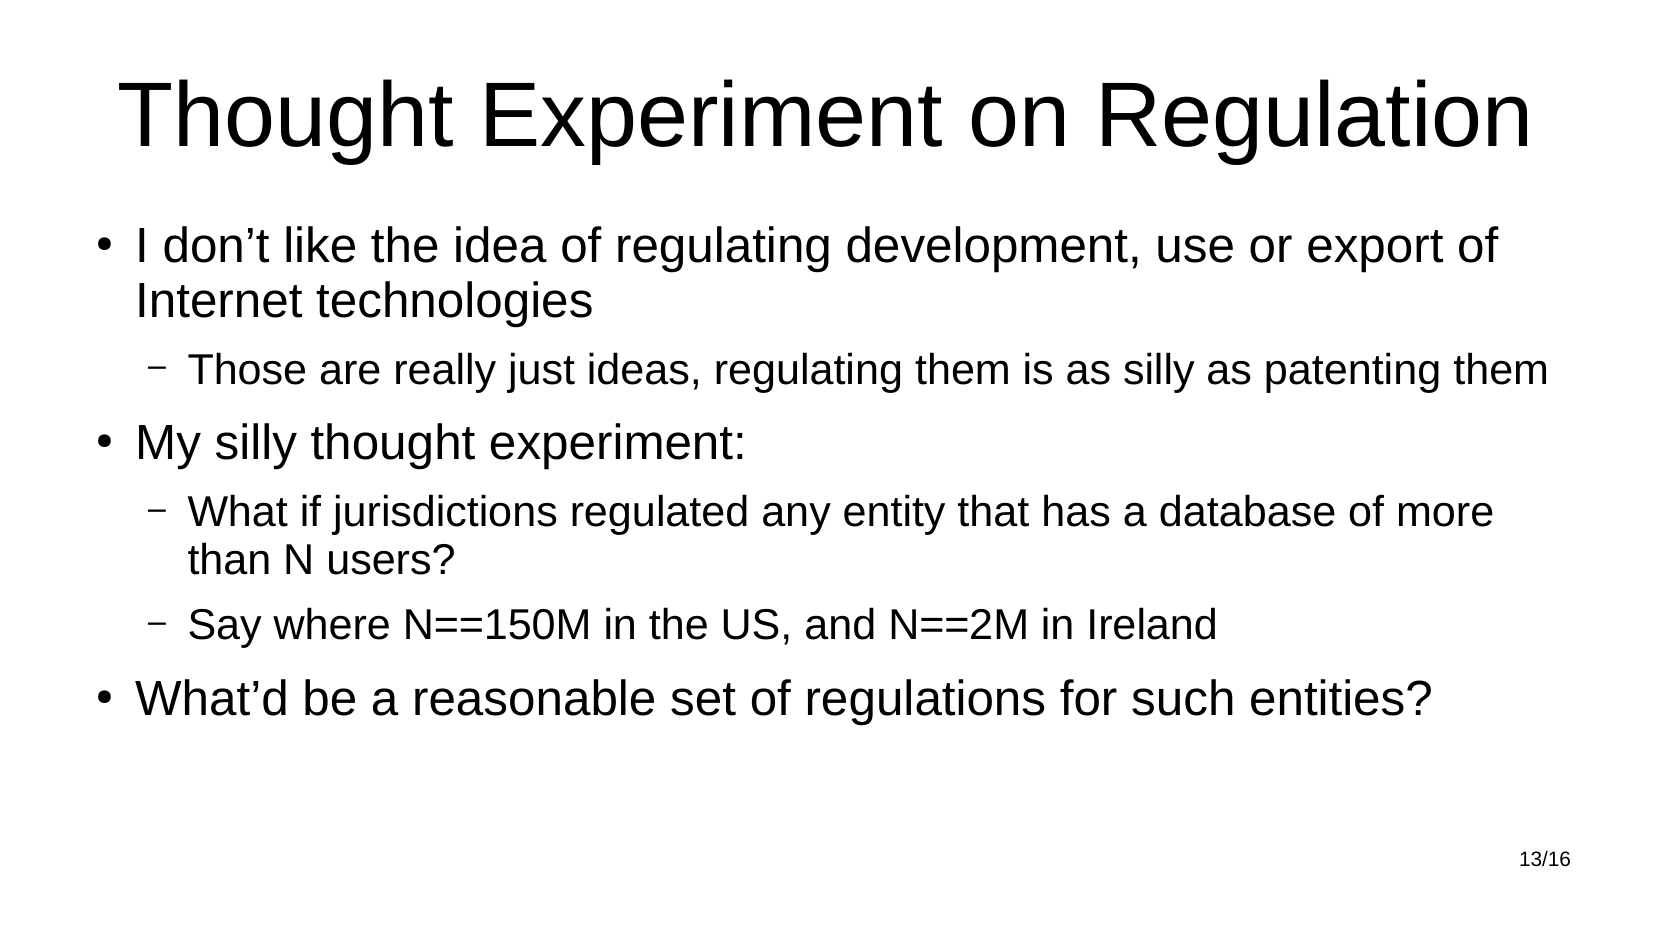

# Thought Experiment on Regulation
I don’t like the idea of regulating development, use or export of Internet technologies
Those are really just ideas, regulating them is as silly as patenting them
My silly thought experiment:
What if jurisdictions regulated any entity that has a database of more than N users?
Say where N==150M in the US, and N==2M in Ireland
What’d be a reasonable set of regulations for such entities?
13